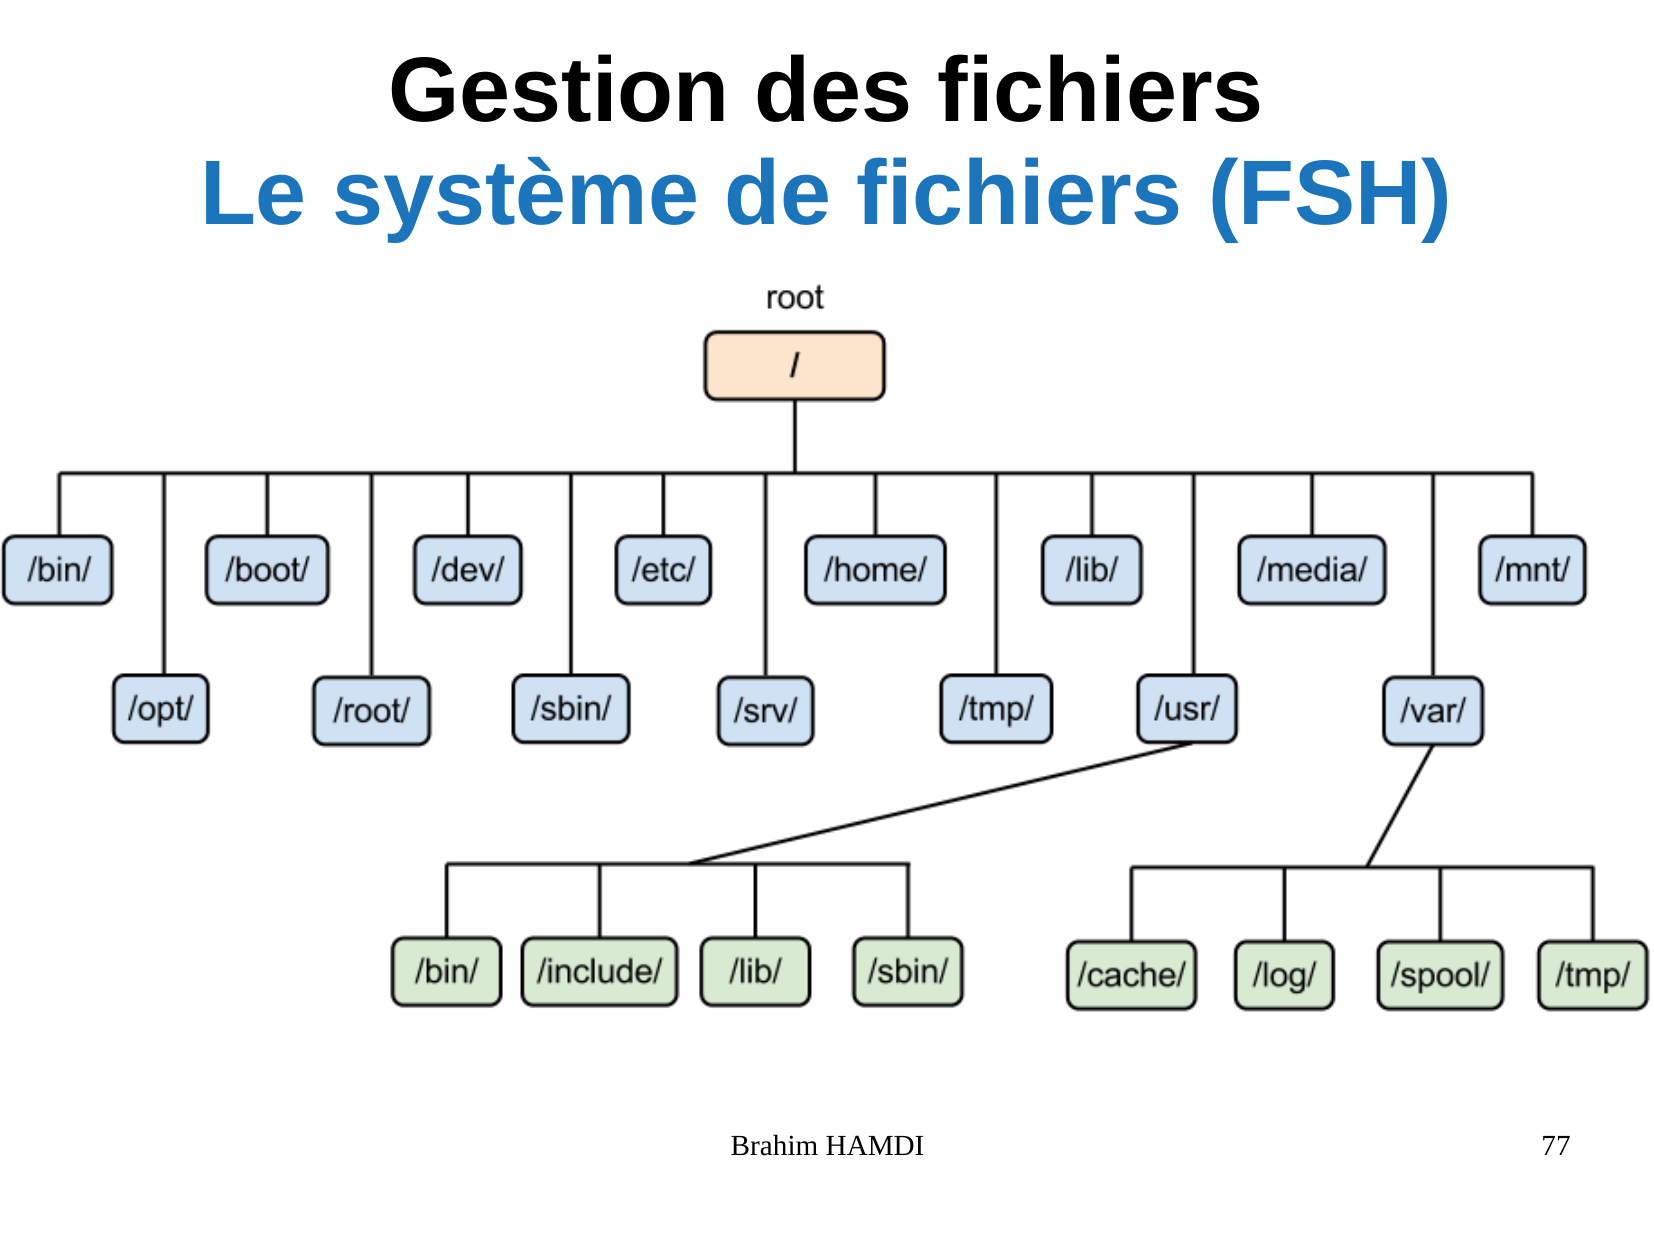

# Gestion des fichiers Le système de fichiers (FSH)
Brahim HAMDI
77